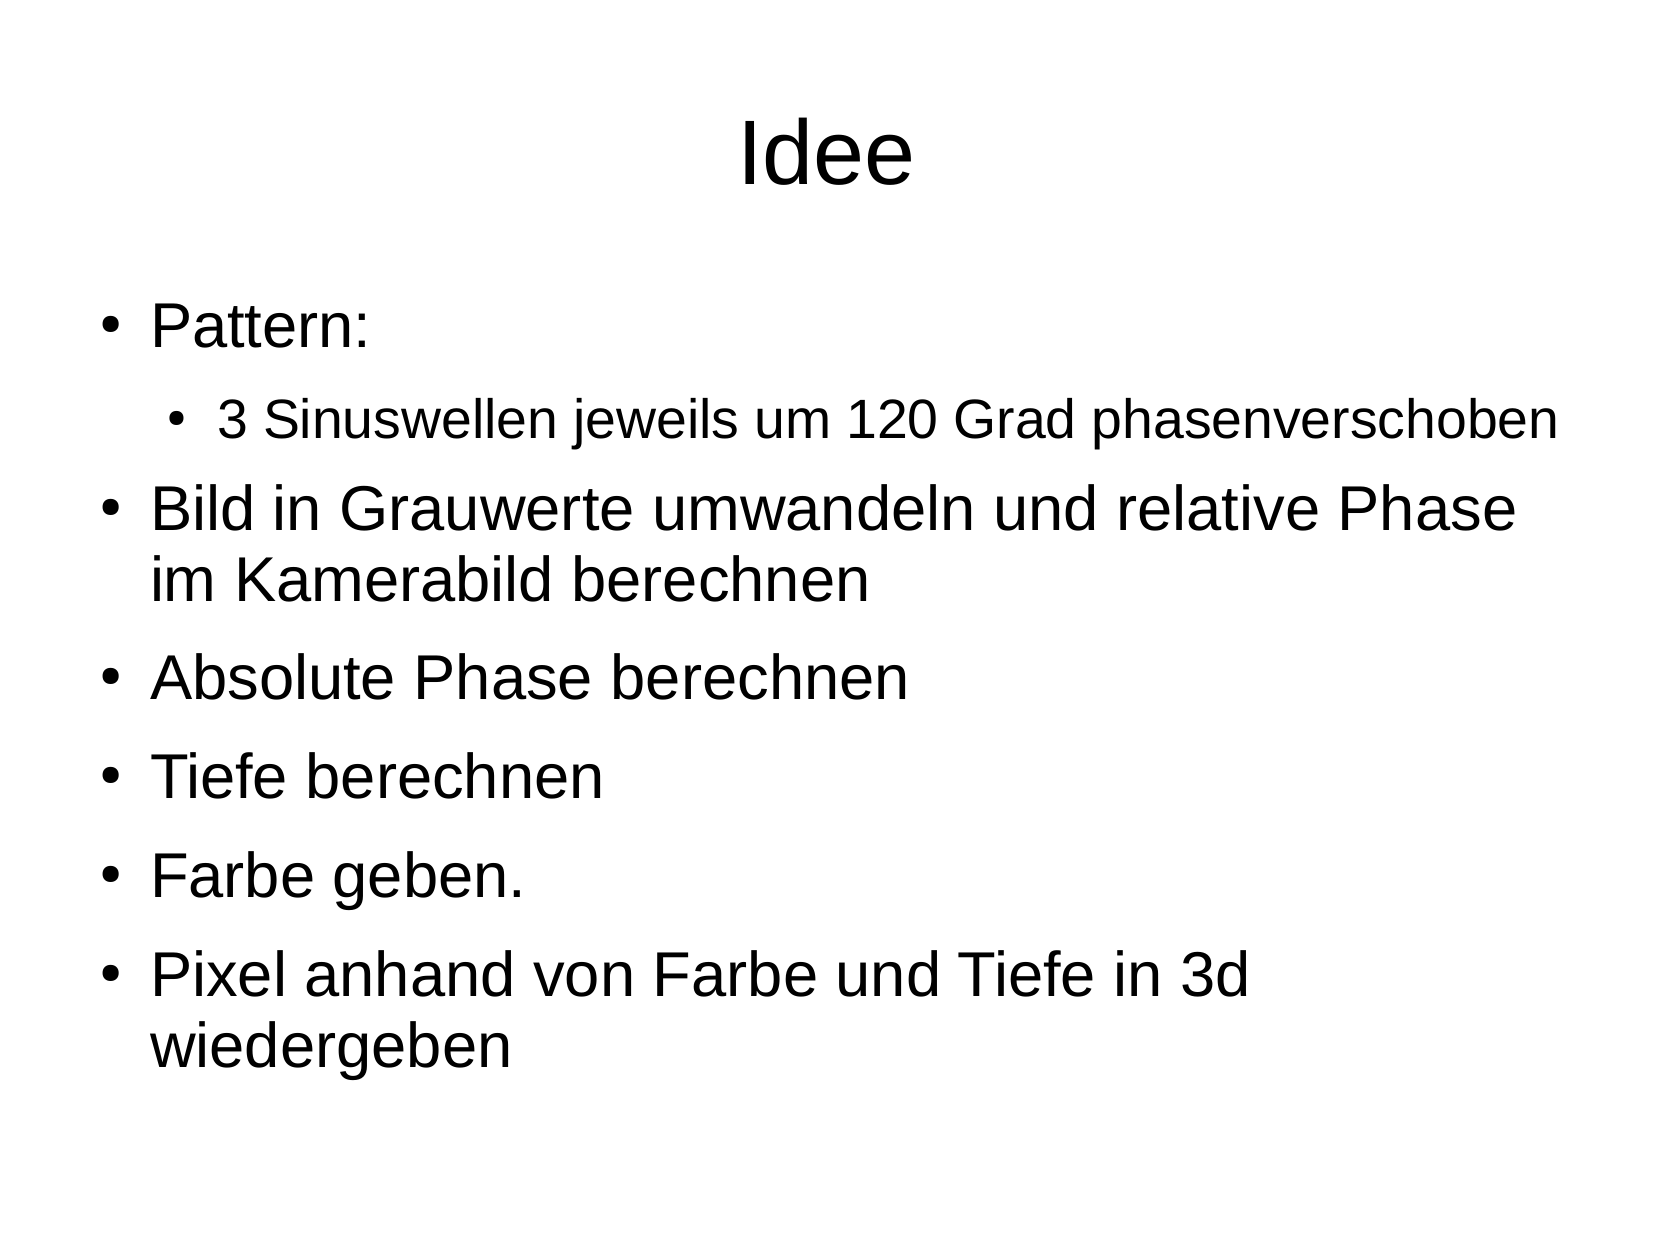

# Idee
Pattern:
3 Sinuswellen jeweils um 120 Grad phasenverschoben
Bild in Grauwerte umwandeln und relative Phase im Kamerabild berechnen
Absolute Phase berechnen
Tiefe berechnen
Farbe geben.
Pixel anhand von Farbe und Tiefe in 3d wiedergeben